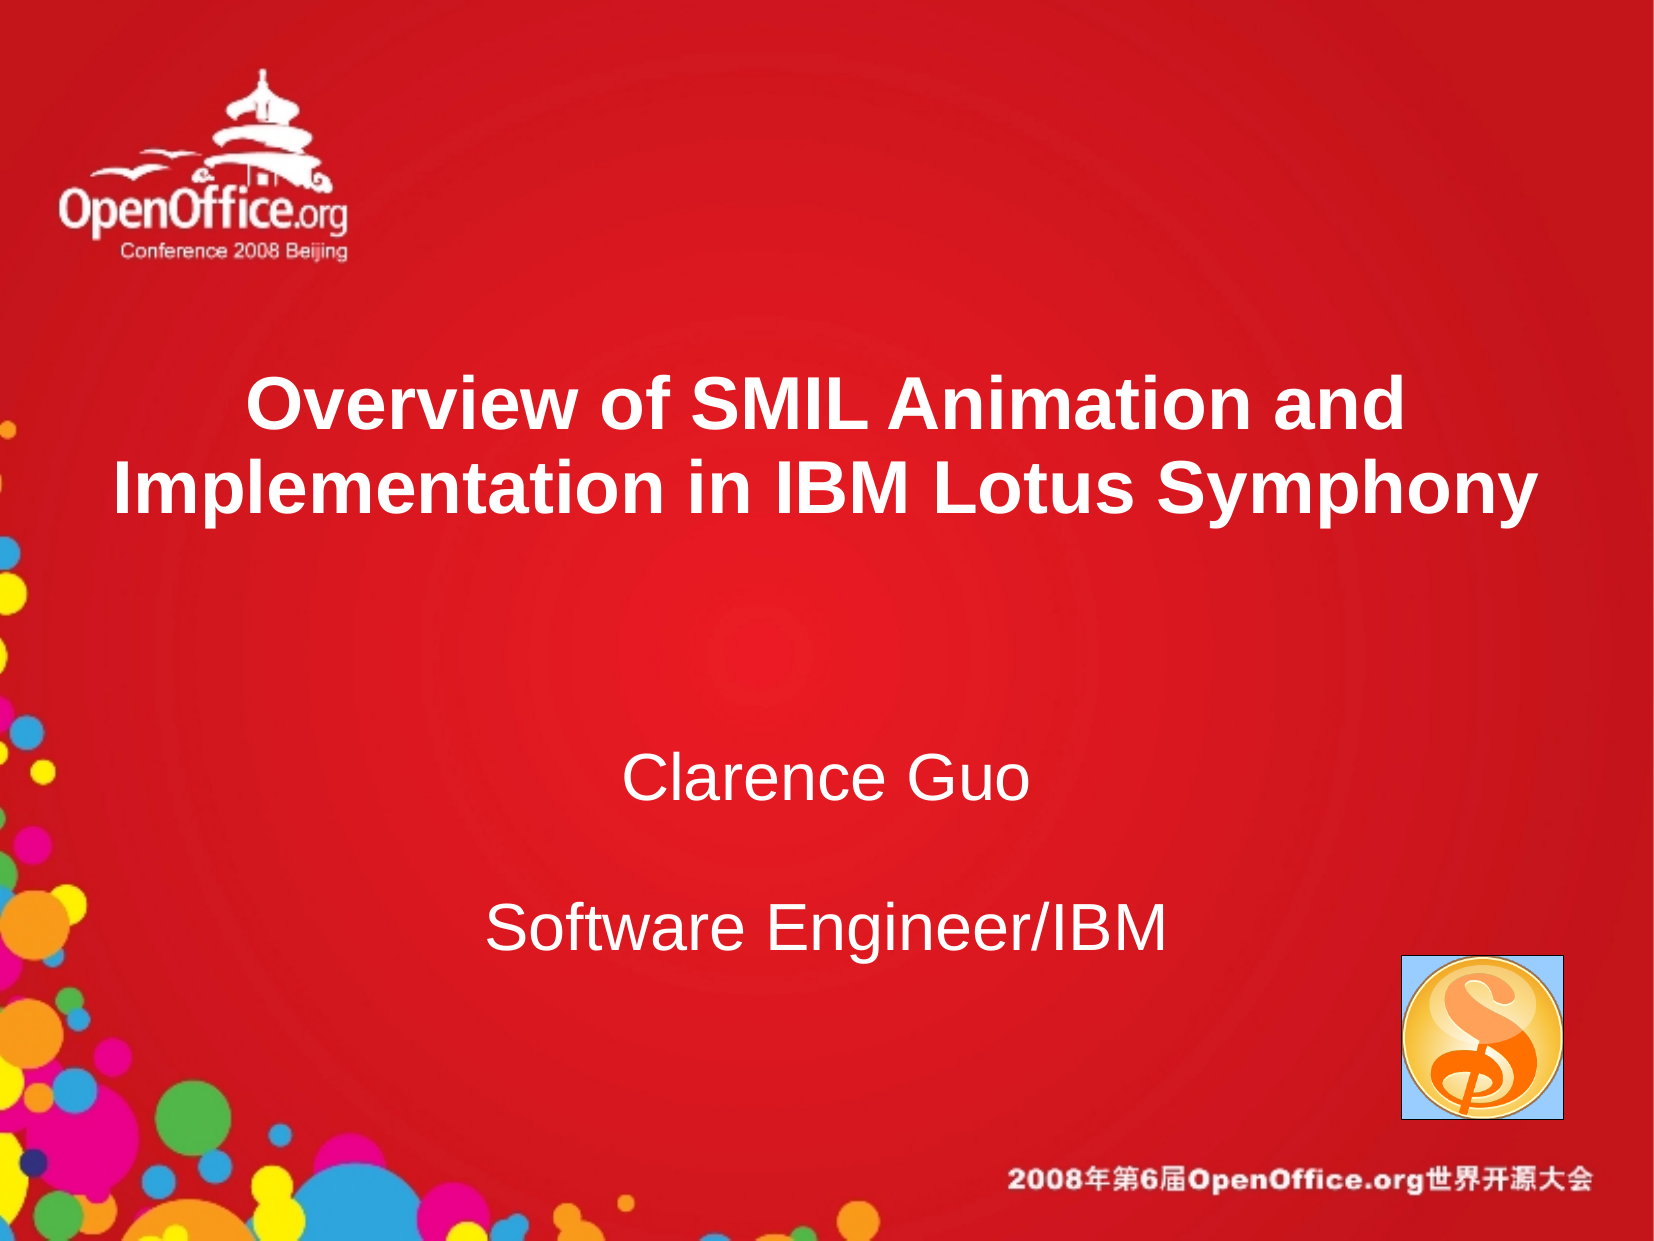

# Overview of SMIL Animation and Implementation in IBM Lotus Symphony
Clarence Guo
Software Engineer/IBM